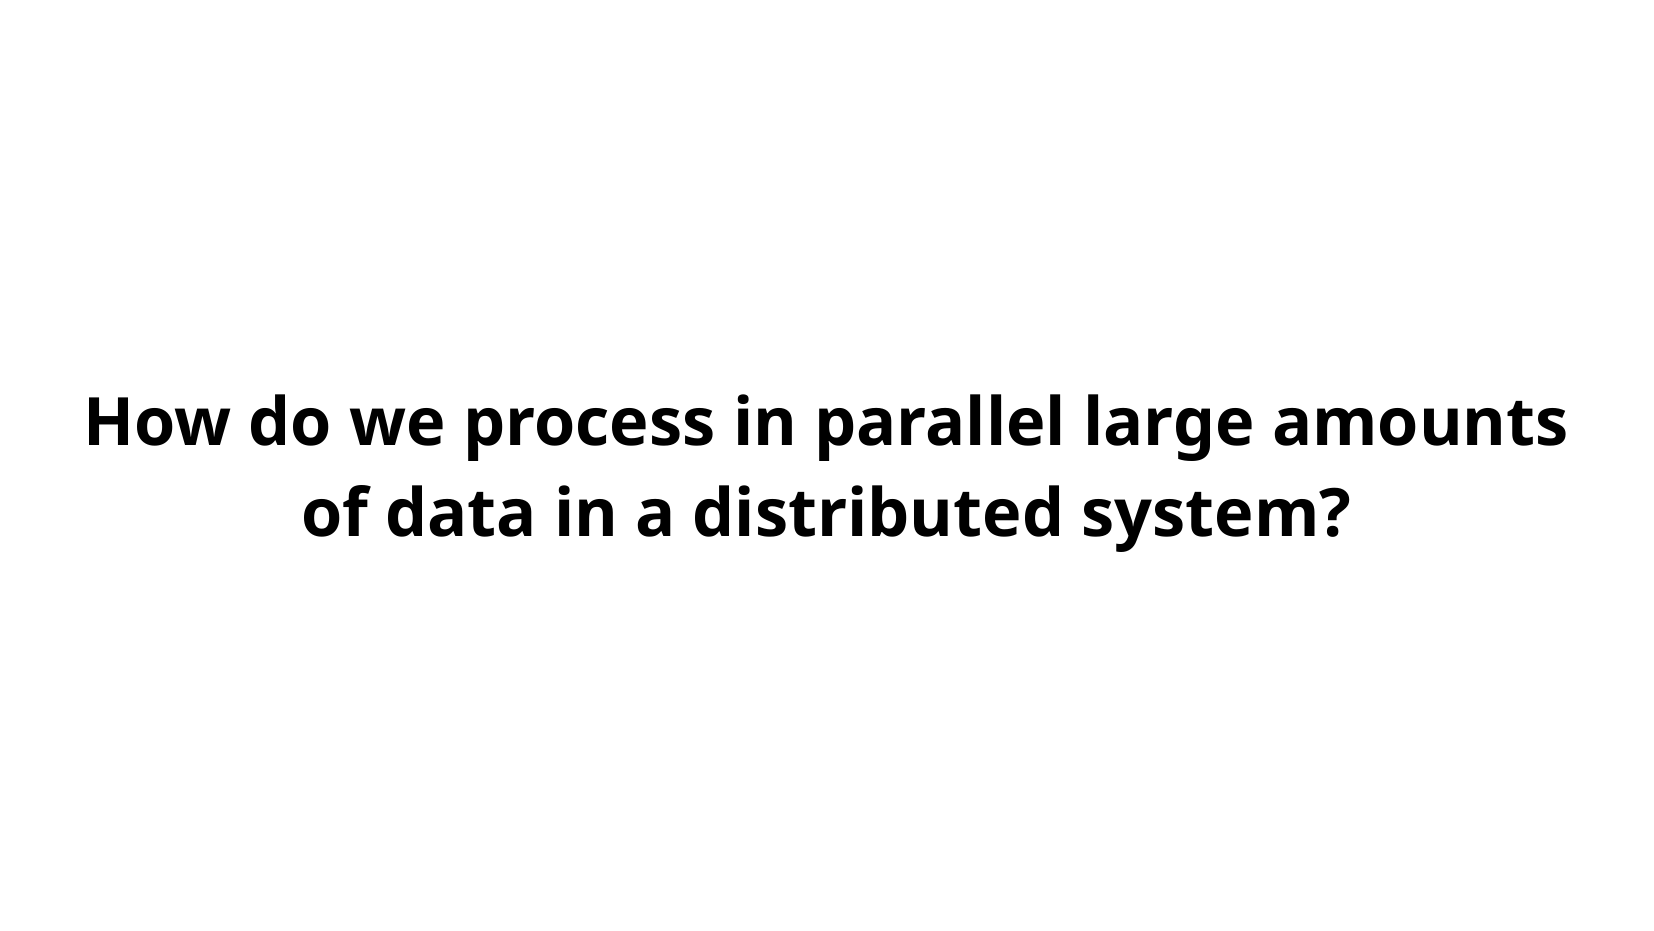

# How do we process in parallel large amounts of data in a distributed system?